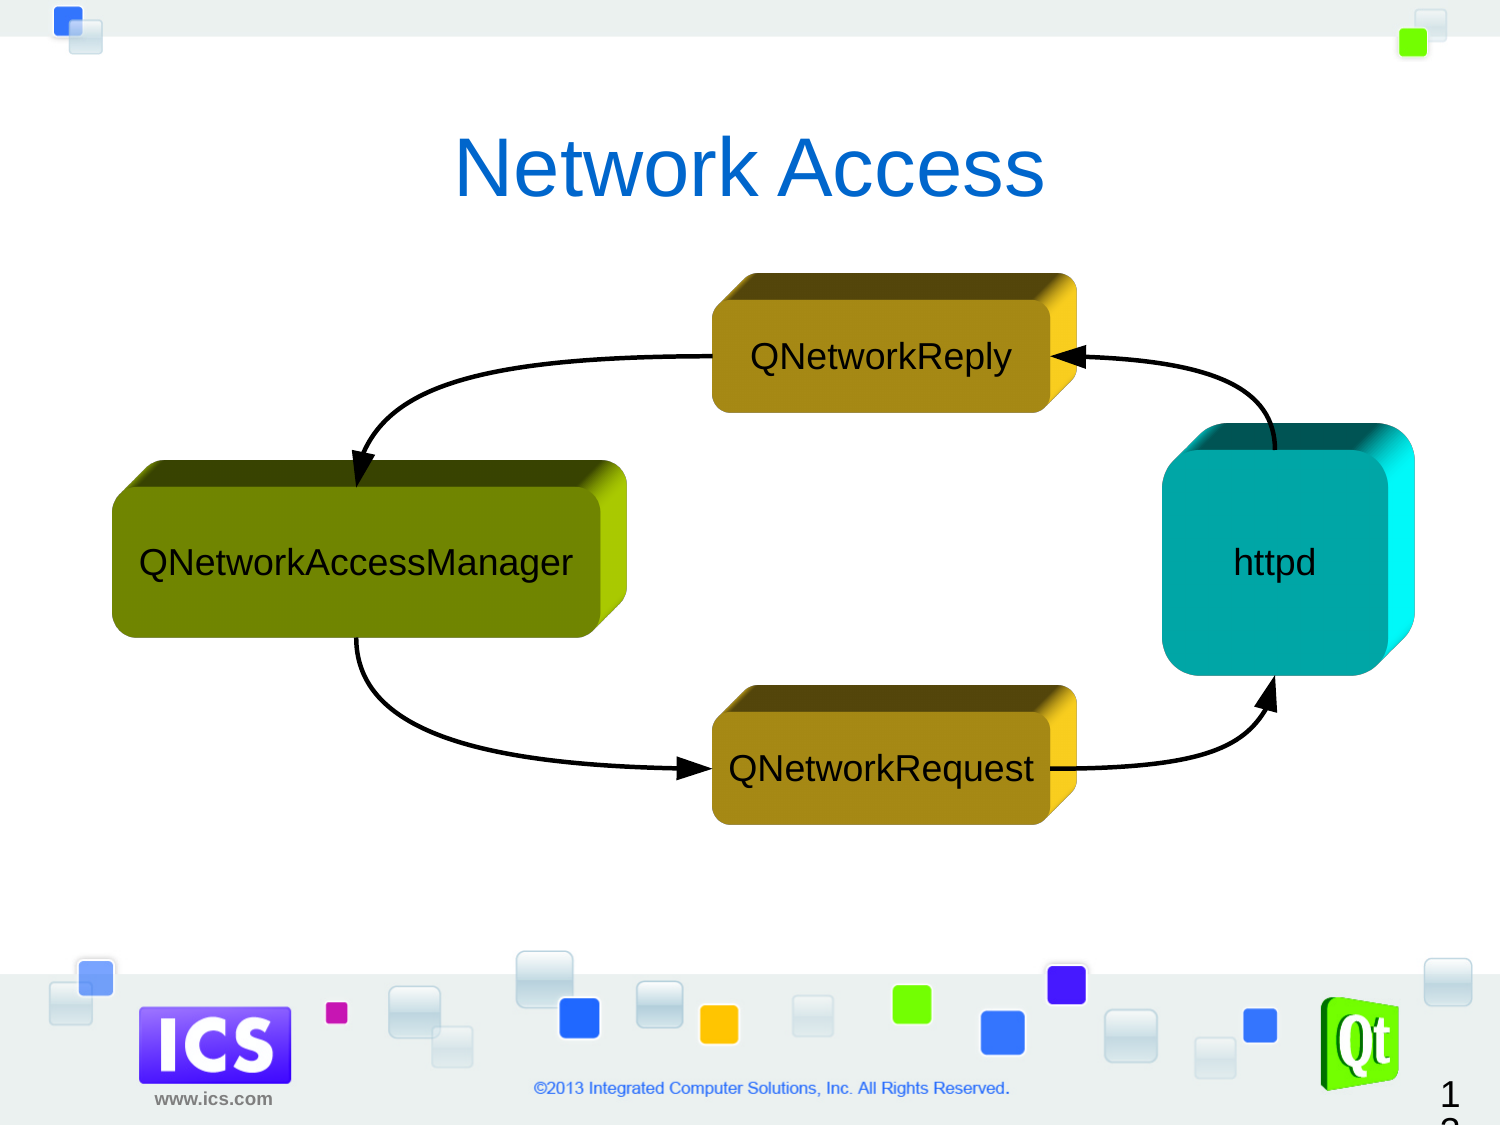

# Network Access
QNetworkReply
httpd
QNetworkAccessManager
QNetworkRequest